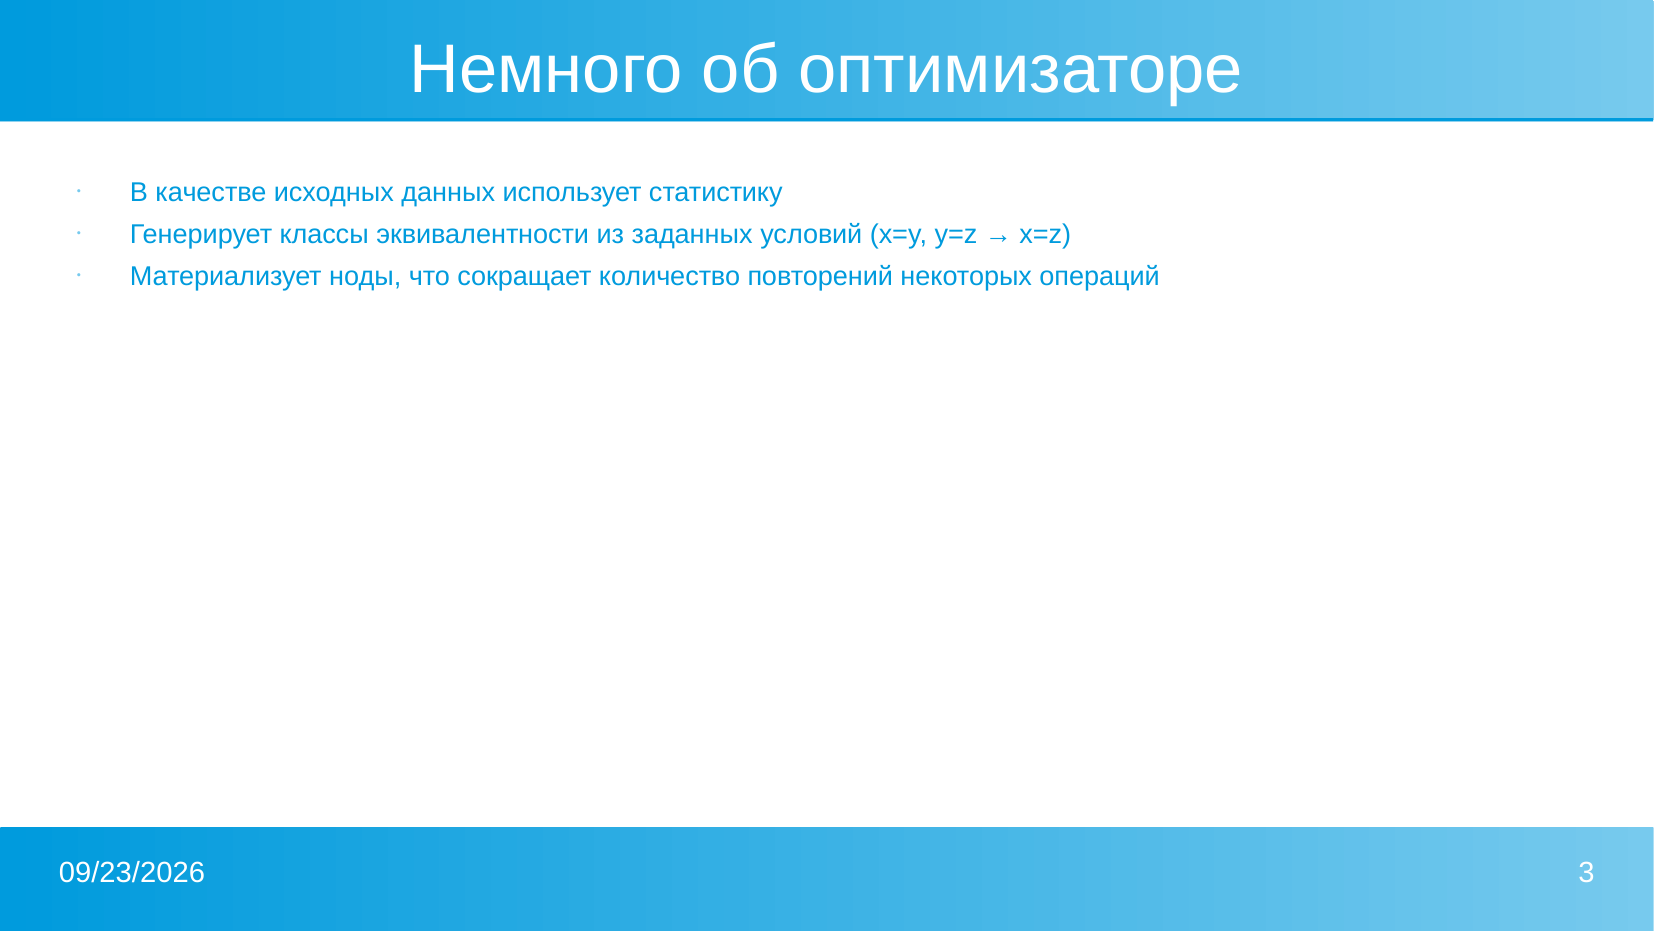

# Немного об оптимизаторе
В качестве исходных данных использует статистику
Генерирует классы эквивалентности из заданных условий (x=y, y=z → x=z)
Материализует ноды, что сокращает количество повторений некоторых операций
3